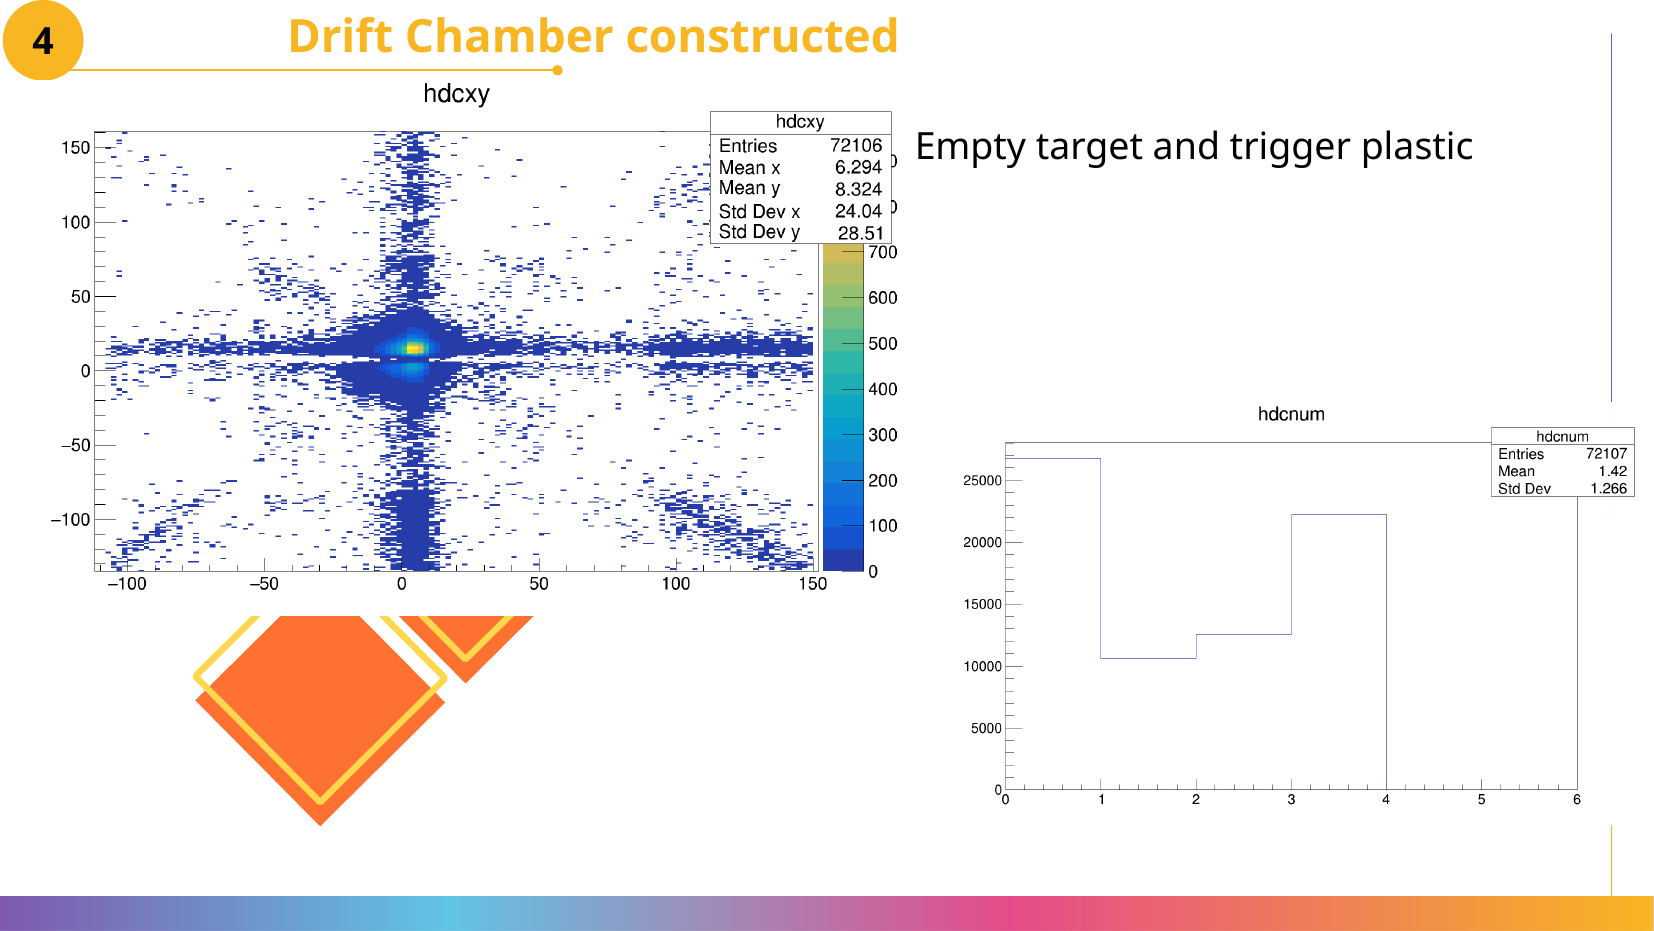

# Drift Chamber constructed
4
Empty target and trigger plastic